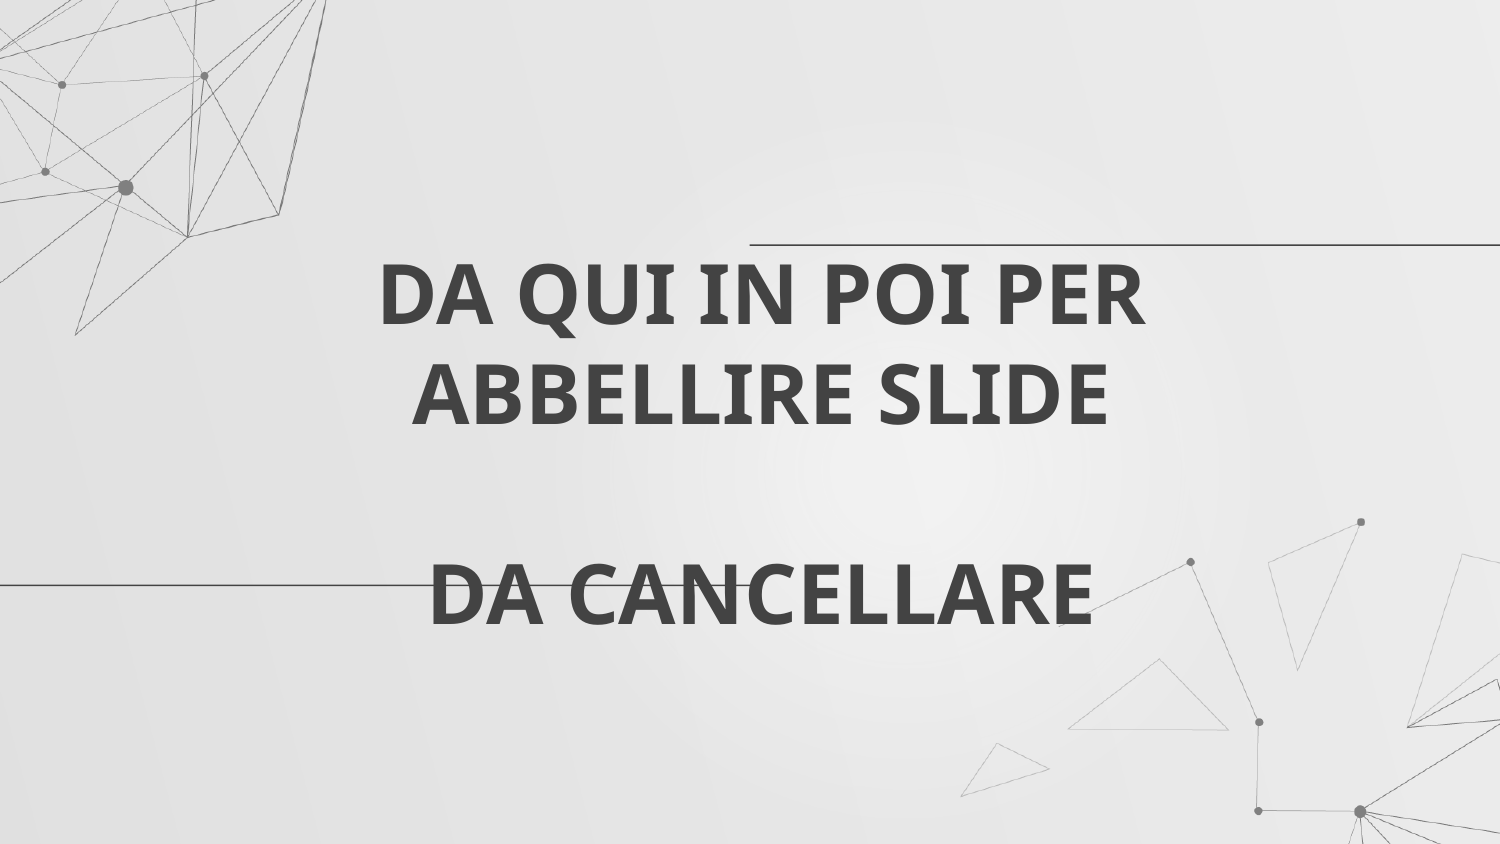

# DA QUI IN POI PER ABBELLIRE SLIDE DA CANCELLARE